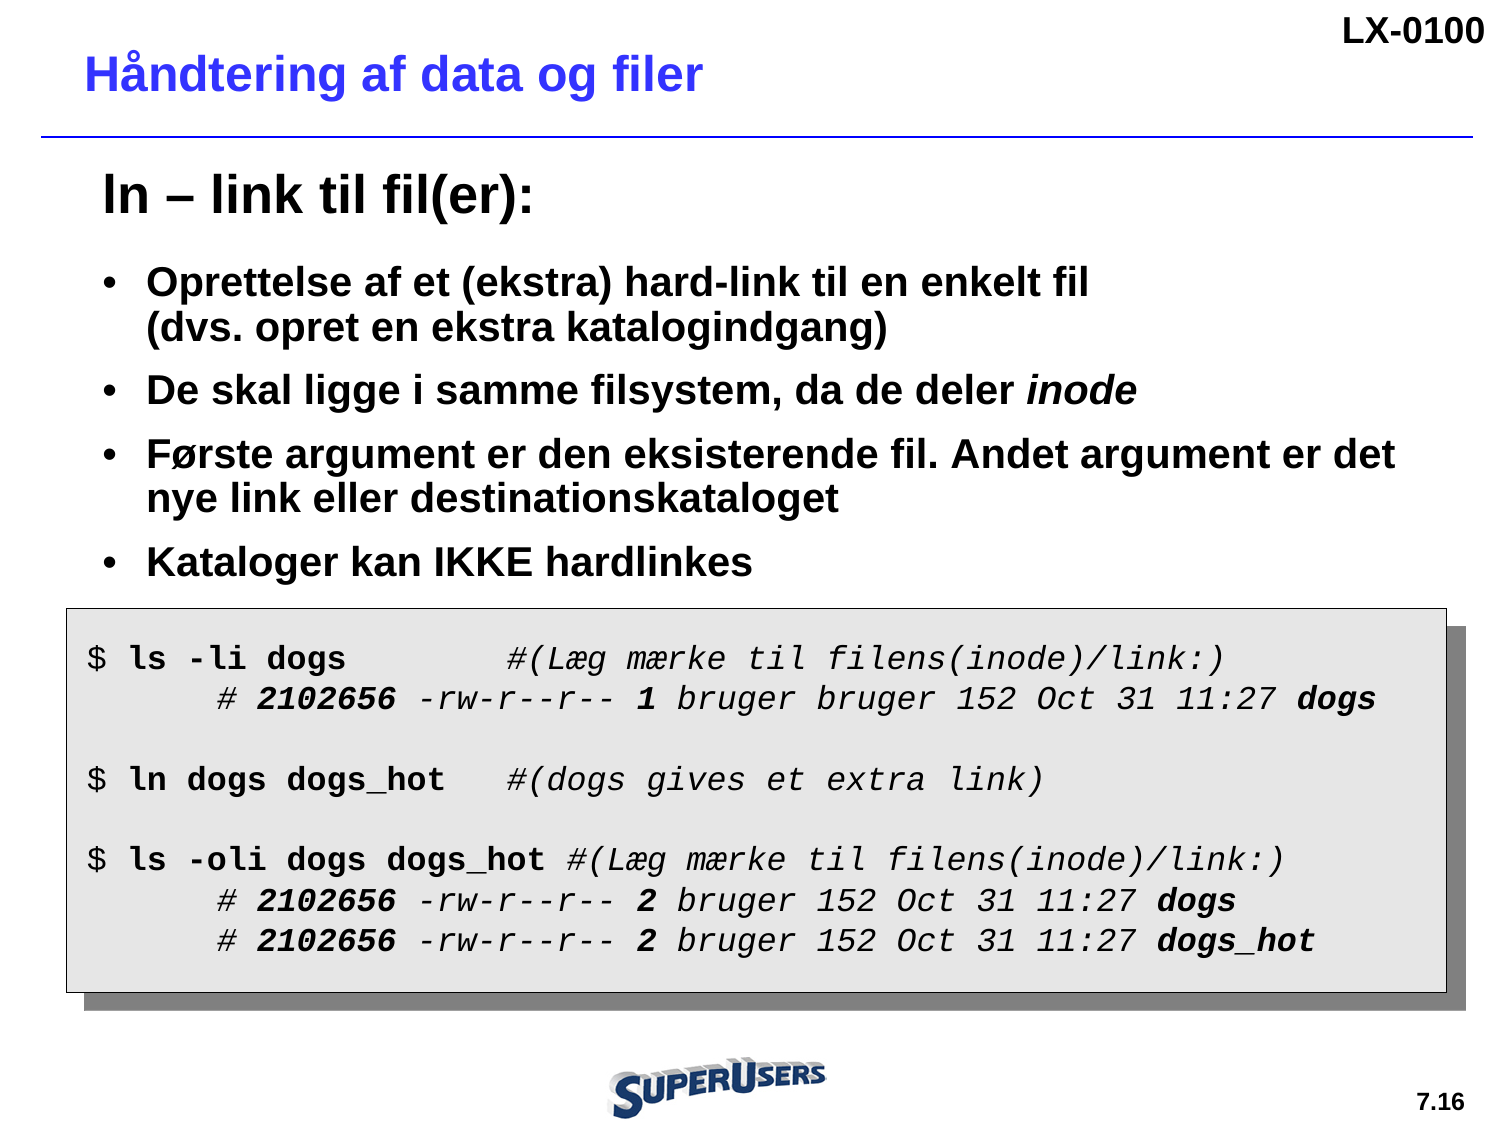

# Håndtering af data og filer
ln – link til fil(er):
Oprettelse af et (ekstra) hard-link til en enkelt fil
(dvs. opret en ekstra katalogindgang)
De skal ligge i samme filsystem, da de deler inode
Første argument er den eksisterende fil. Andet argument er det nye link eller destinationskataloget
Kataloger kan IKKE hardlinkes
 $ ls -li dogs #(Læg mærke til filens(inode)/link:)
 	# 2102656 -rw-r--r-- 1 bruger bruger 152 Oct 31 11:27 dogs
 $ ln dogs dogs_hot #(dogs gives et extra link)
 $ ls -oli dogs dogs_hot #(Læg mærke til filens(inode)/link:)
	# 2102656 -rw-r--r-- 2 bruger 152 Oct 31 11:27 dogs
	# 2102656 -rw-r--r-- 2 bruger 152 Oct 31 11:27 dogs_hot